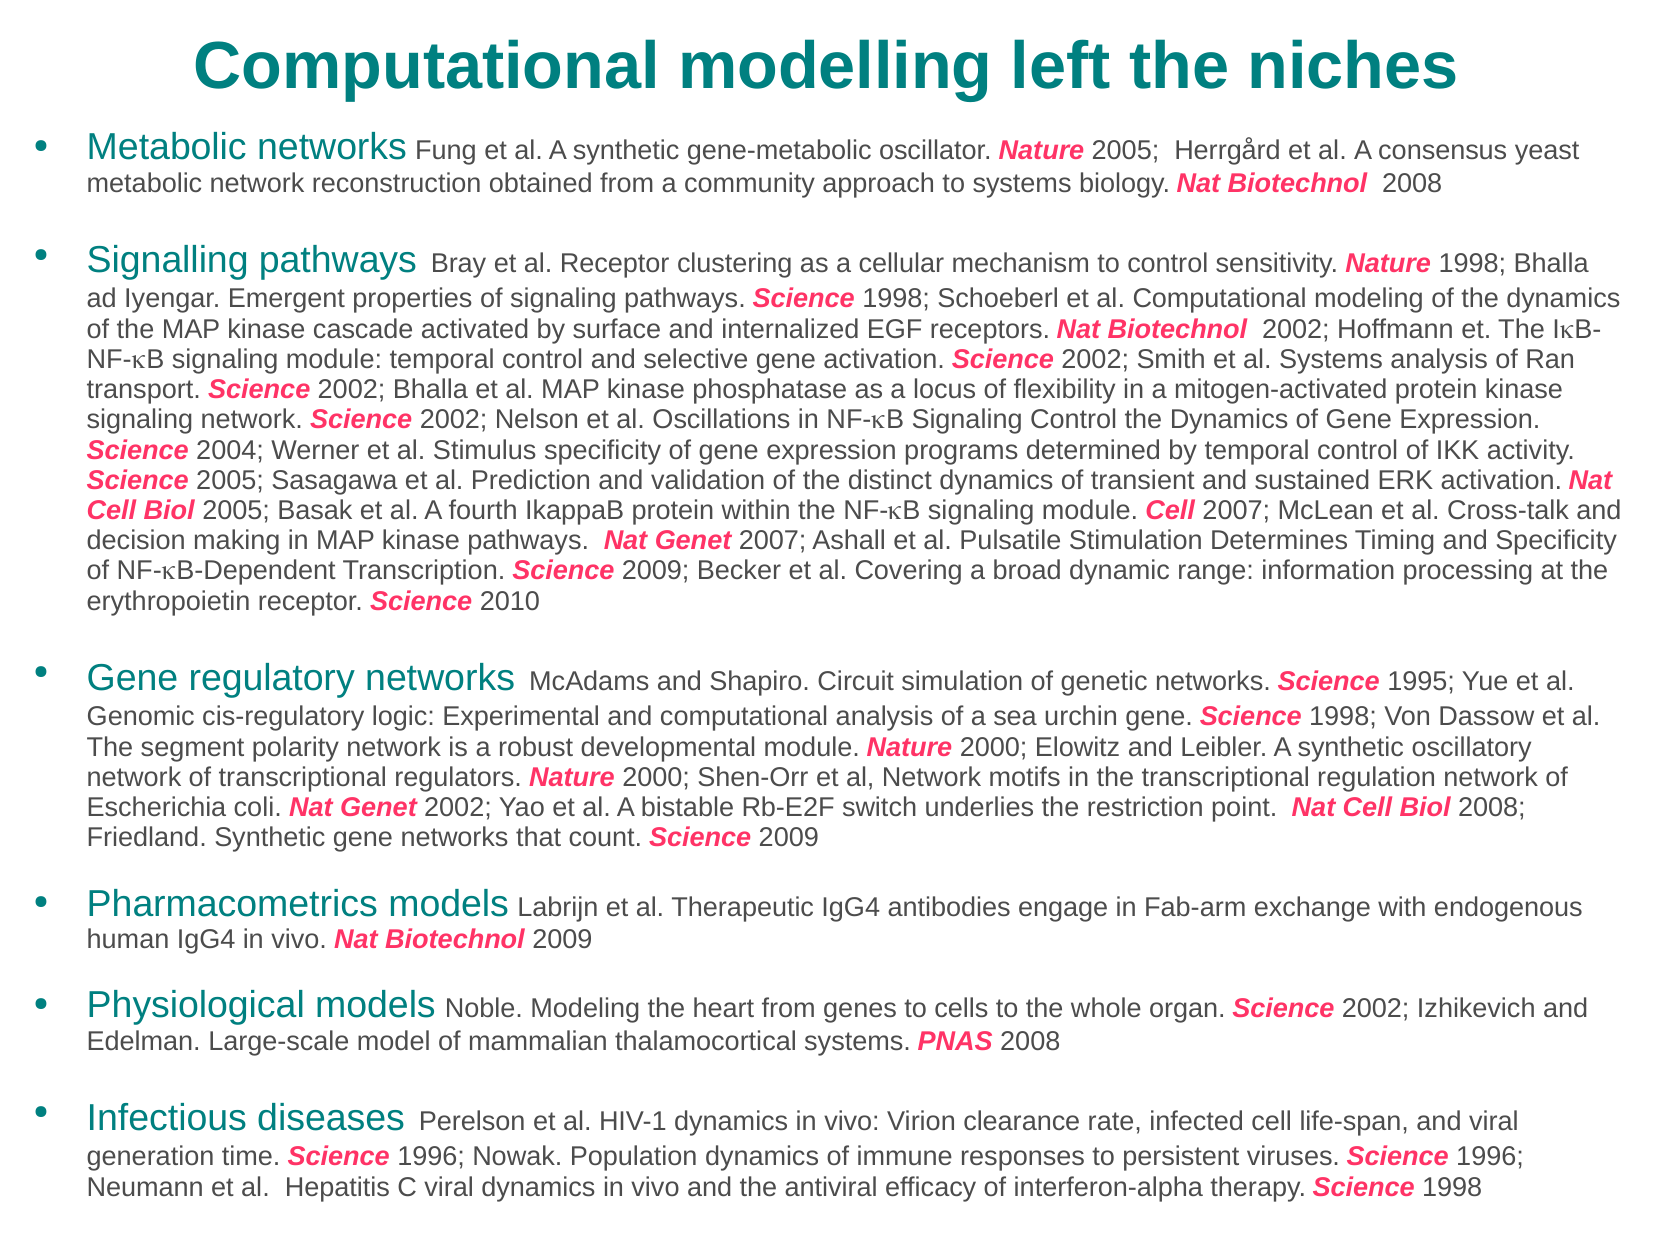

# Computational modelling left the niches
Metabolic networks Fung et al. A synthetic gene-metabolic oscillator. Nature 2005; Herrgård et al. A consensus yeast metabolic network reconstruction obtained from a community approach to systems biology. Nat Biotechnol 2008
Signalling pathways Bray et al. Receptor clustering as a cellular mechanism to control sensitivity. Nature 1998; Bhalla ad Iyengar. Emergent properties of signaling pathways. Science 1998; Schoeberl et al. Computational modeling of the dynamics of the MAP kinase cascade activated by surface and internalized EGF receptors. Nat Biotechnol 2002; Hoffmann et. The IkB-NF-kB signaling module: temporal control and selective gene activation. Science 2002; Smith et al. Systems analysis of Ran transport. Science 2002; Bhalla et al. MAP kinase phosphatase as a locus of flexibility in a mitogen-activated protein kinase signaling network. Science 2002; Nelson et al. Oscillations in NF-kB Signaling Control the Dynamics of Gene Expression. Science 2004; Werner et al. Stimulus specificity of gene expression programs determined by temporal control of IKK activity. Science 2005; Sasagawa et al. Prediction and validation of the distinct dynamics of transient and sustained ERK activation. Nat Cell Biol 2005; Basak et al. A fourth IkappaB protein within the NF-kB signaling module. Cell 2007; McLean et al. Cross-talk and decision making in MAP kinase pathways. Nat Genet 2007; Ashall et al. Pulsatile Stimulation Determines Timing and Specificity of NF-kB-Dependent Transcription. Science 2009; Becker et al. Covering a broad dynamic range: information processing at the erythropoietin receptor. Science 2010
Gene regulatory networks McAdams and Shapiro. Circuit simulation of genetic networks. Science 1995; Yue et al. Genomic cis-regulatory logic: Experimental and computational analysis of a sea urchin gene. Science 1998; Von Dassow et al. The segment polarity network is a robust developmental module. Nature 2000; Elowitz and Leibler. A synthetic oscillatory network of transcriptional regulators. Nature 2000; Shen-Orr et al, Network motifs in the transcriptional regulation network of Escherichia coli. Nat Genet 2002; Yao et al. A bistable Rb-E2F switch underlies the restriction point. Nat Cell Biol 2008; Friedland. Synthetic gene networks that count. Science 2009
Pharmacometrics models Labrijn et al. Therapeutic IgG4 antibodies engage in Fab-arm exchange with endogenous human IgG4 in vivo. Nat Biotechnol 2009
Physiological models Noble. Modeling the heart from genes to cells to the whole organ. Science 2002; Izhikevich and Edelman. Large-scale model of mammalian thalamocortical systems. PNAS 2008
Infectious diseases Perelson et al. HIV-1 dynamics in vivo: Virion clearance rate, infected cell life-span, and viral generation time. Science 1996; Nowak. Population dynamics of immune responses to persistent viruses. Science 1996; Neumann et al. Hepatitis C viral dynamics in vivo and the antiviral efficacy of interferon-alpha therapy. Science 1998